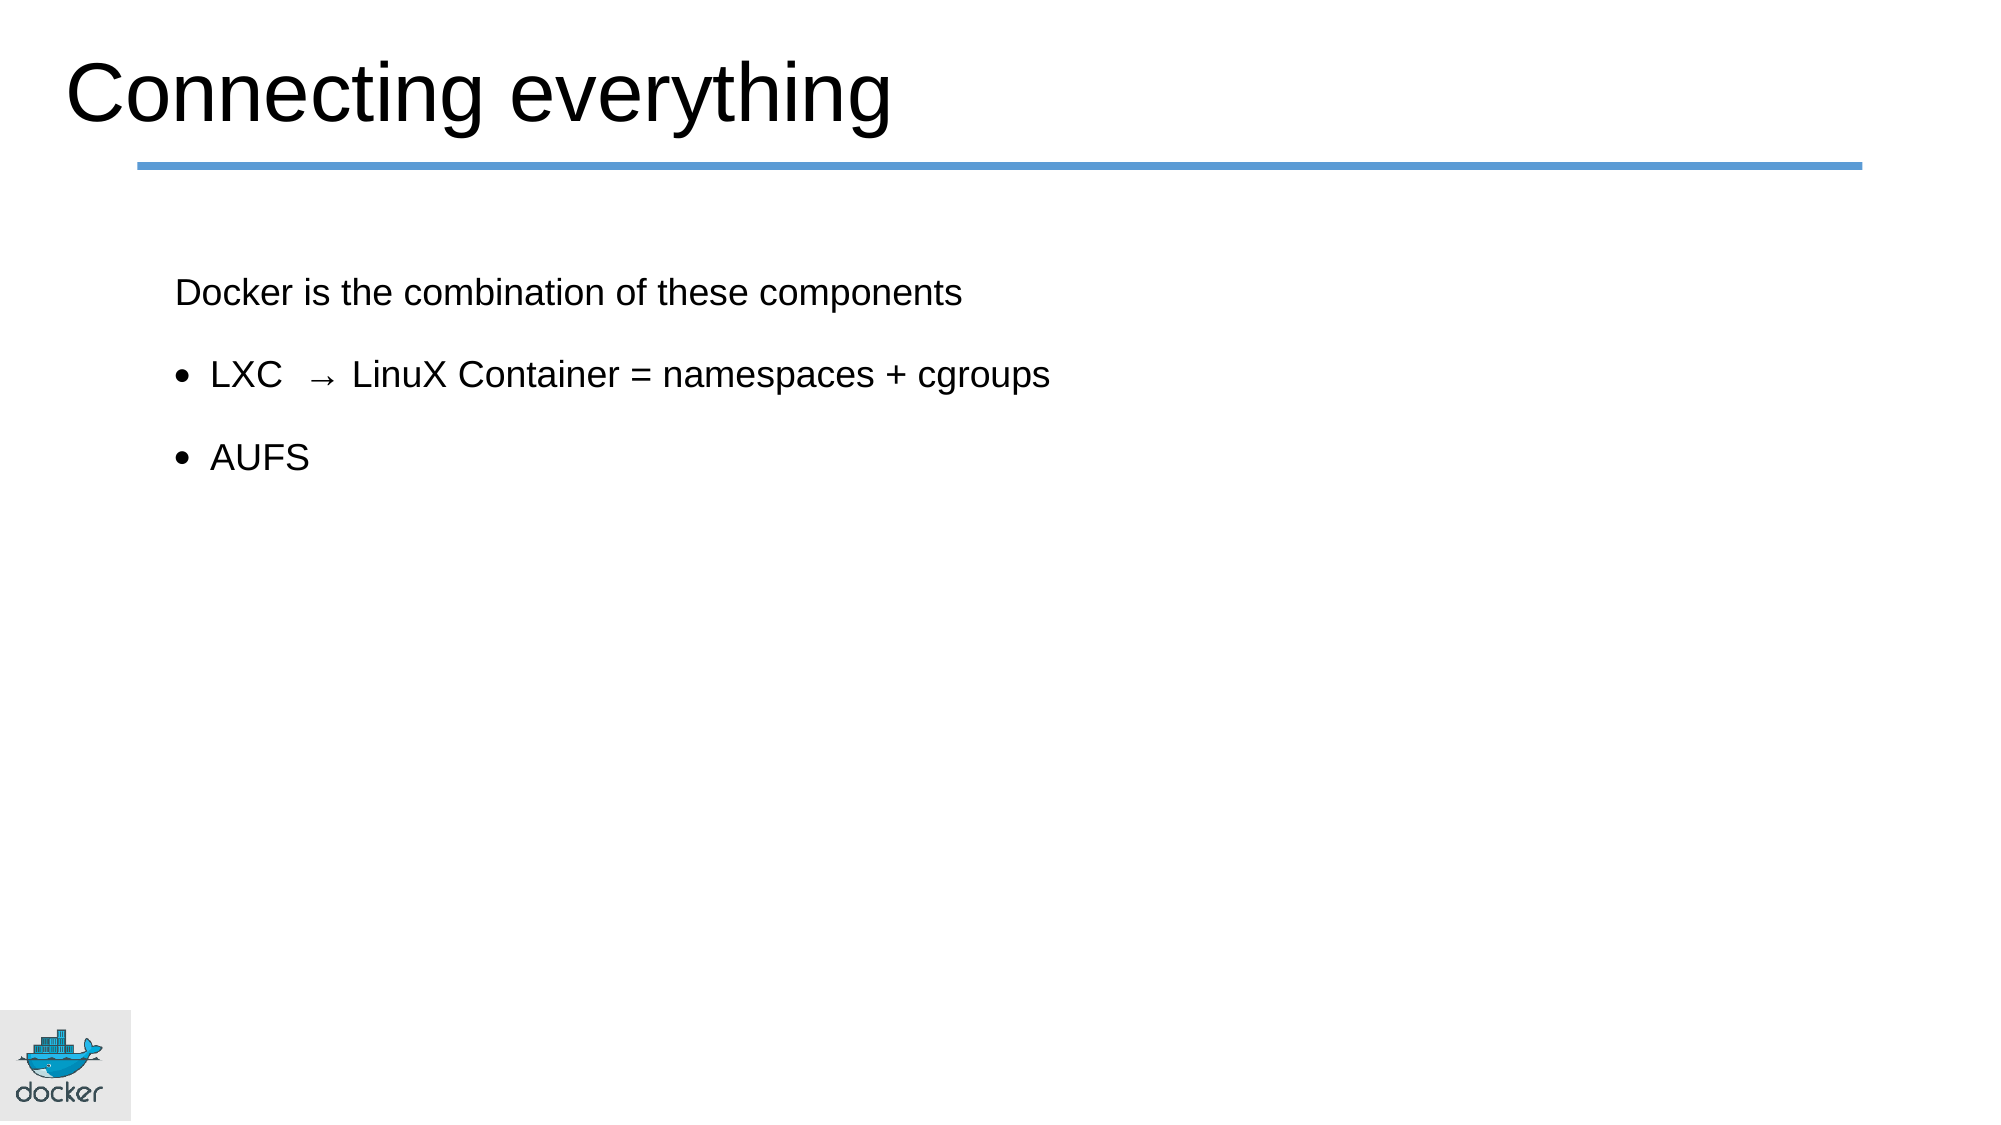

Connecting everything
Docker is the combination of these components
LXC → LinuX Container = namespaces + cgroups
AUFS